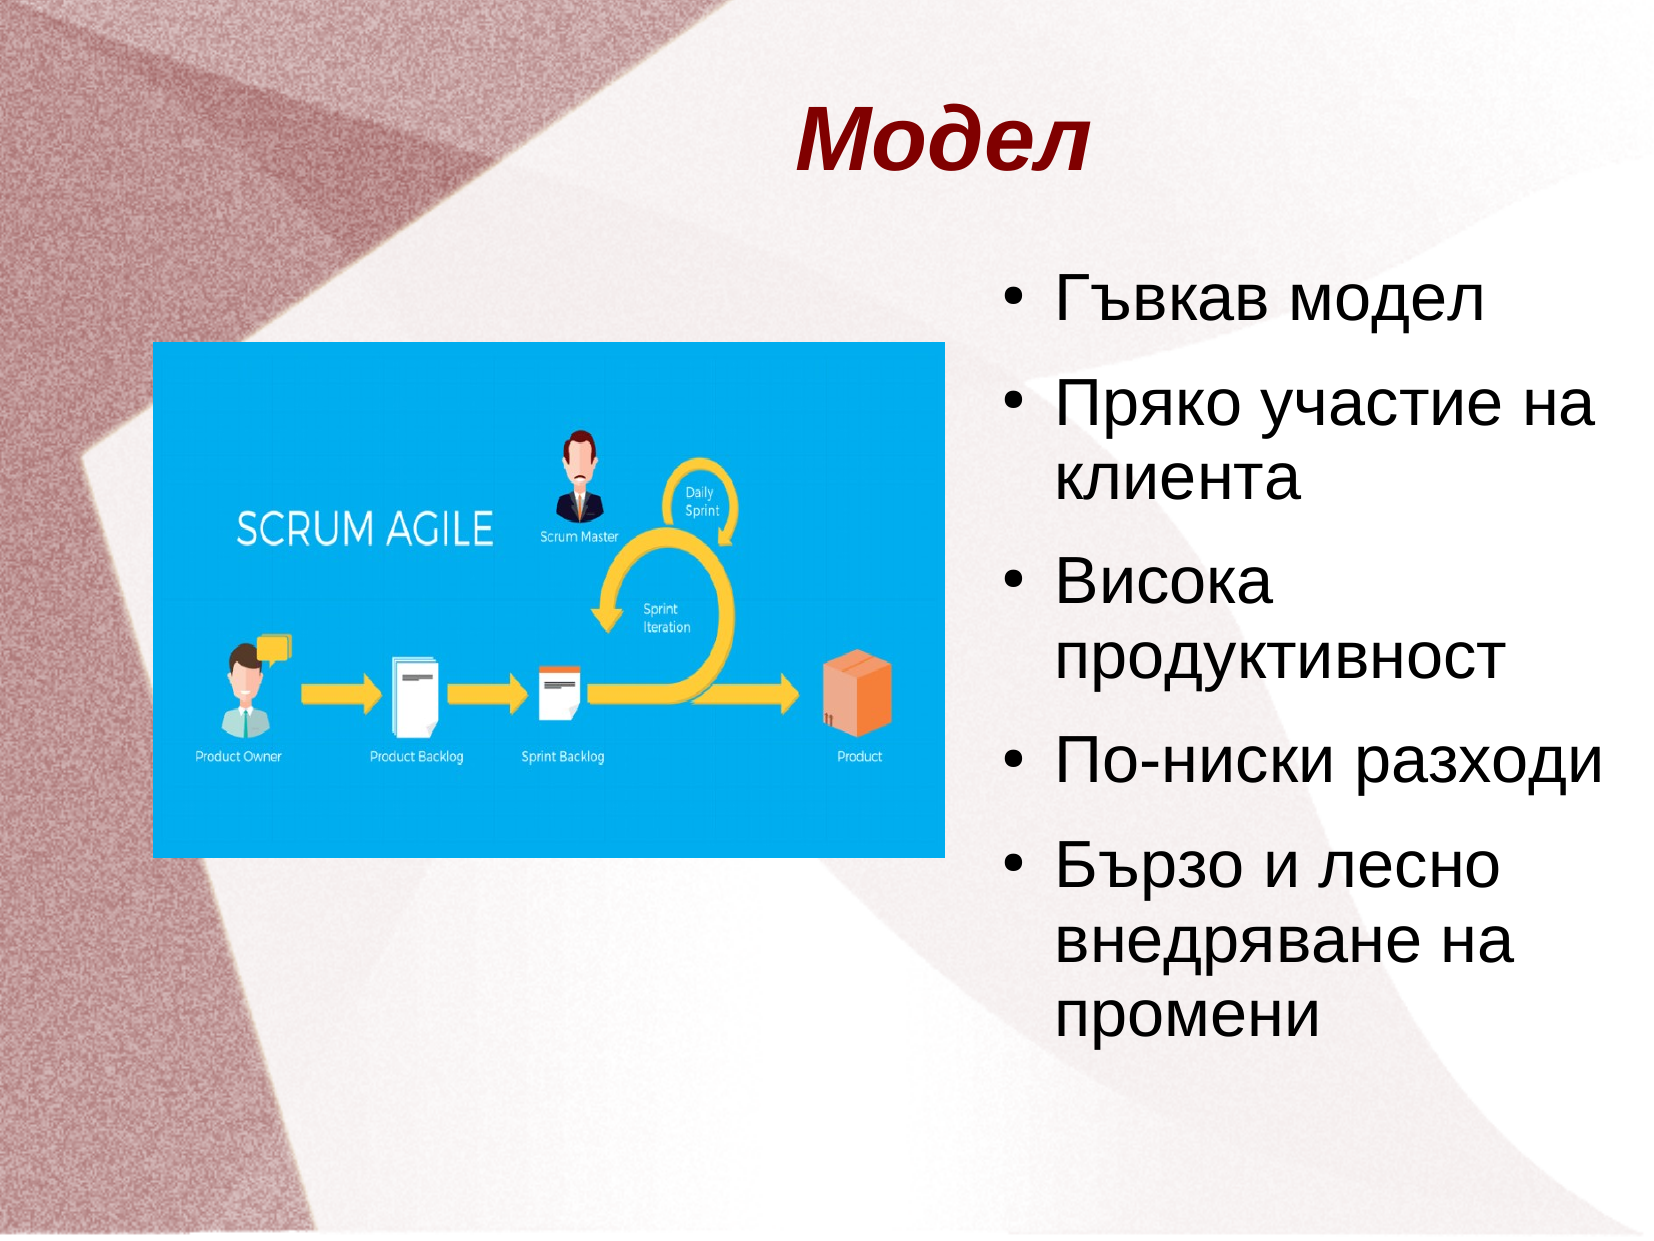

# Модел
Гъвкав модел
Пряко участие на клиента
Висока продуктивност
По-ниски разходи
Бързо и лесно внедряване на промени